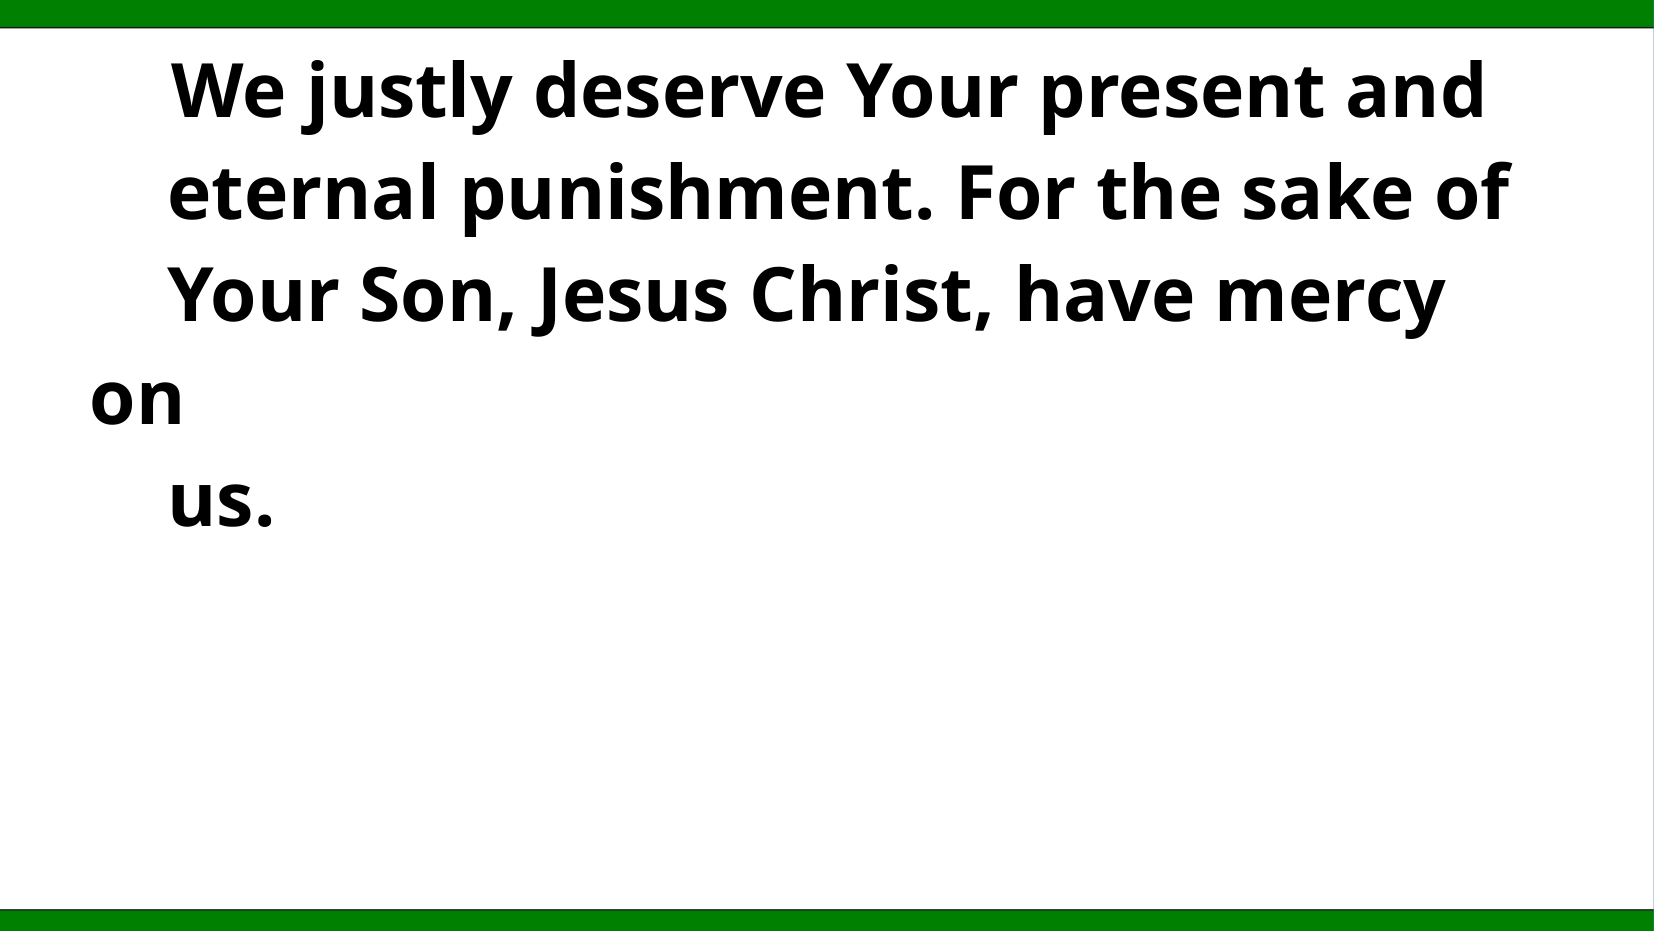

We justly deserve Your present and
 eternal punishment. For the sake of
 Your Son, Jesus Christ, have mercy on
 us.